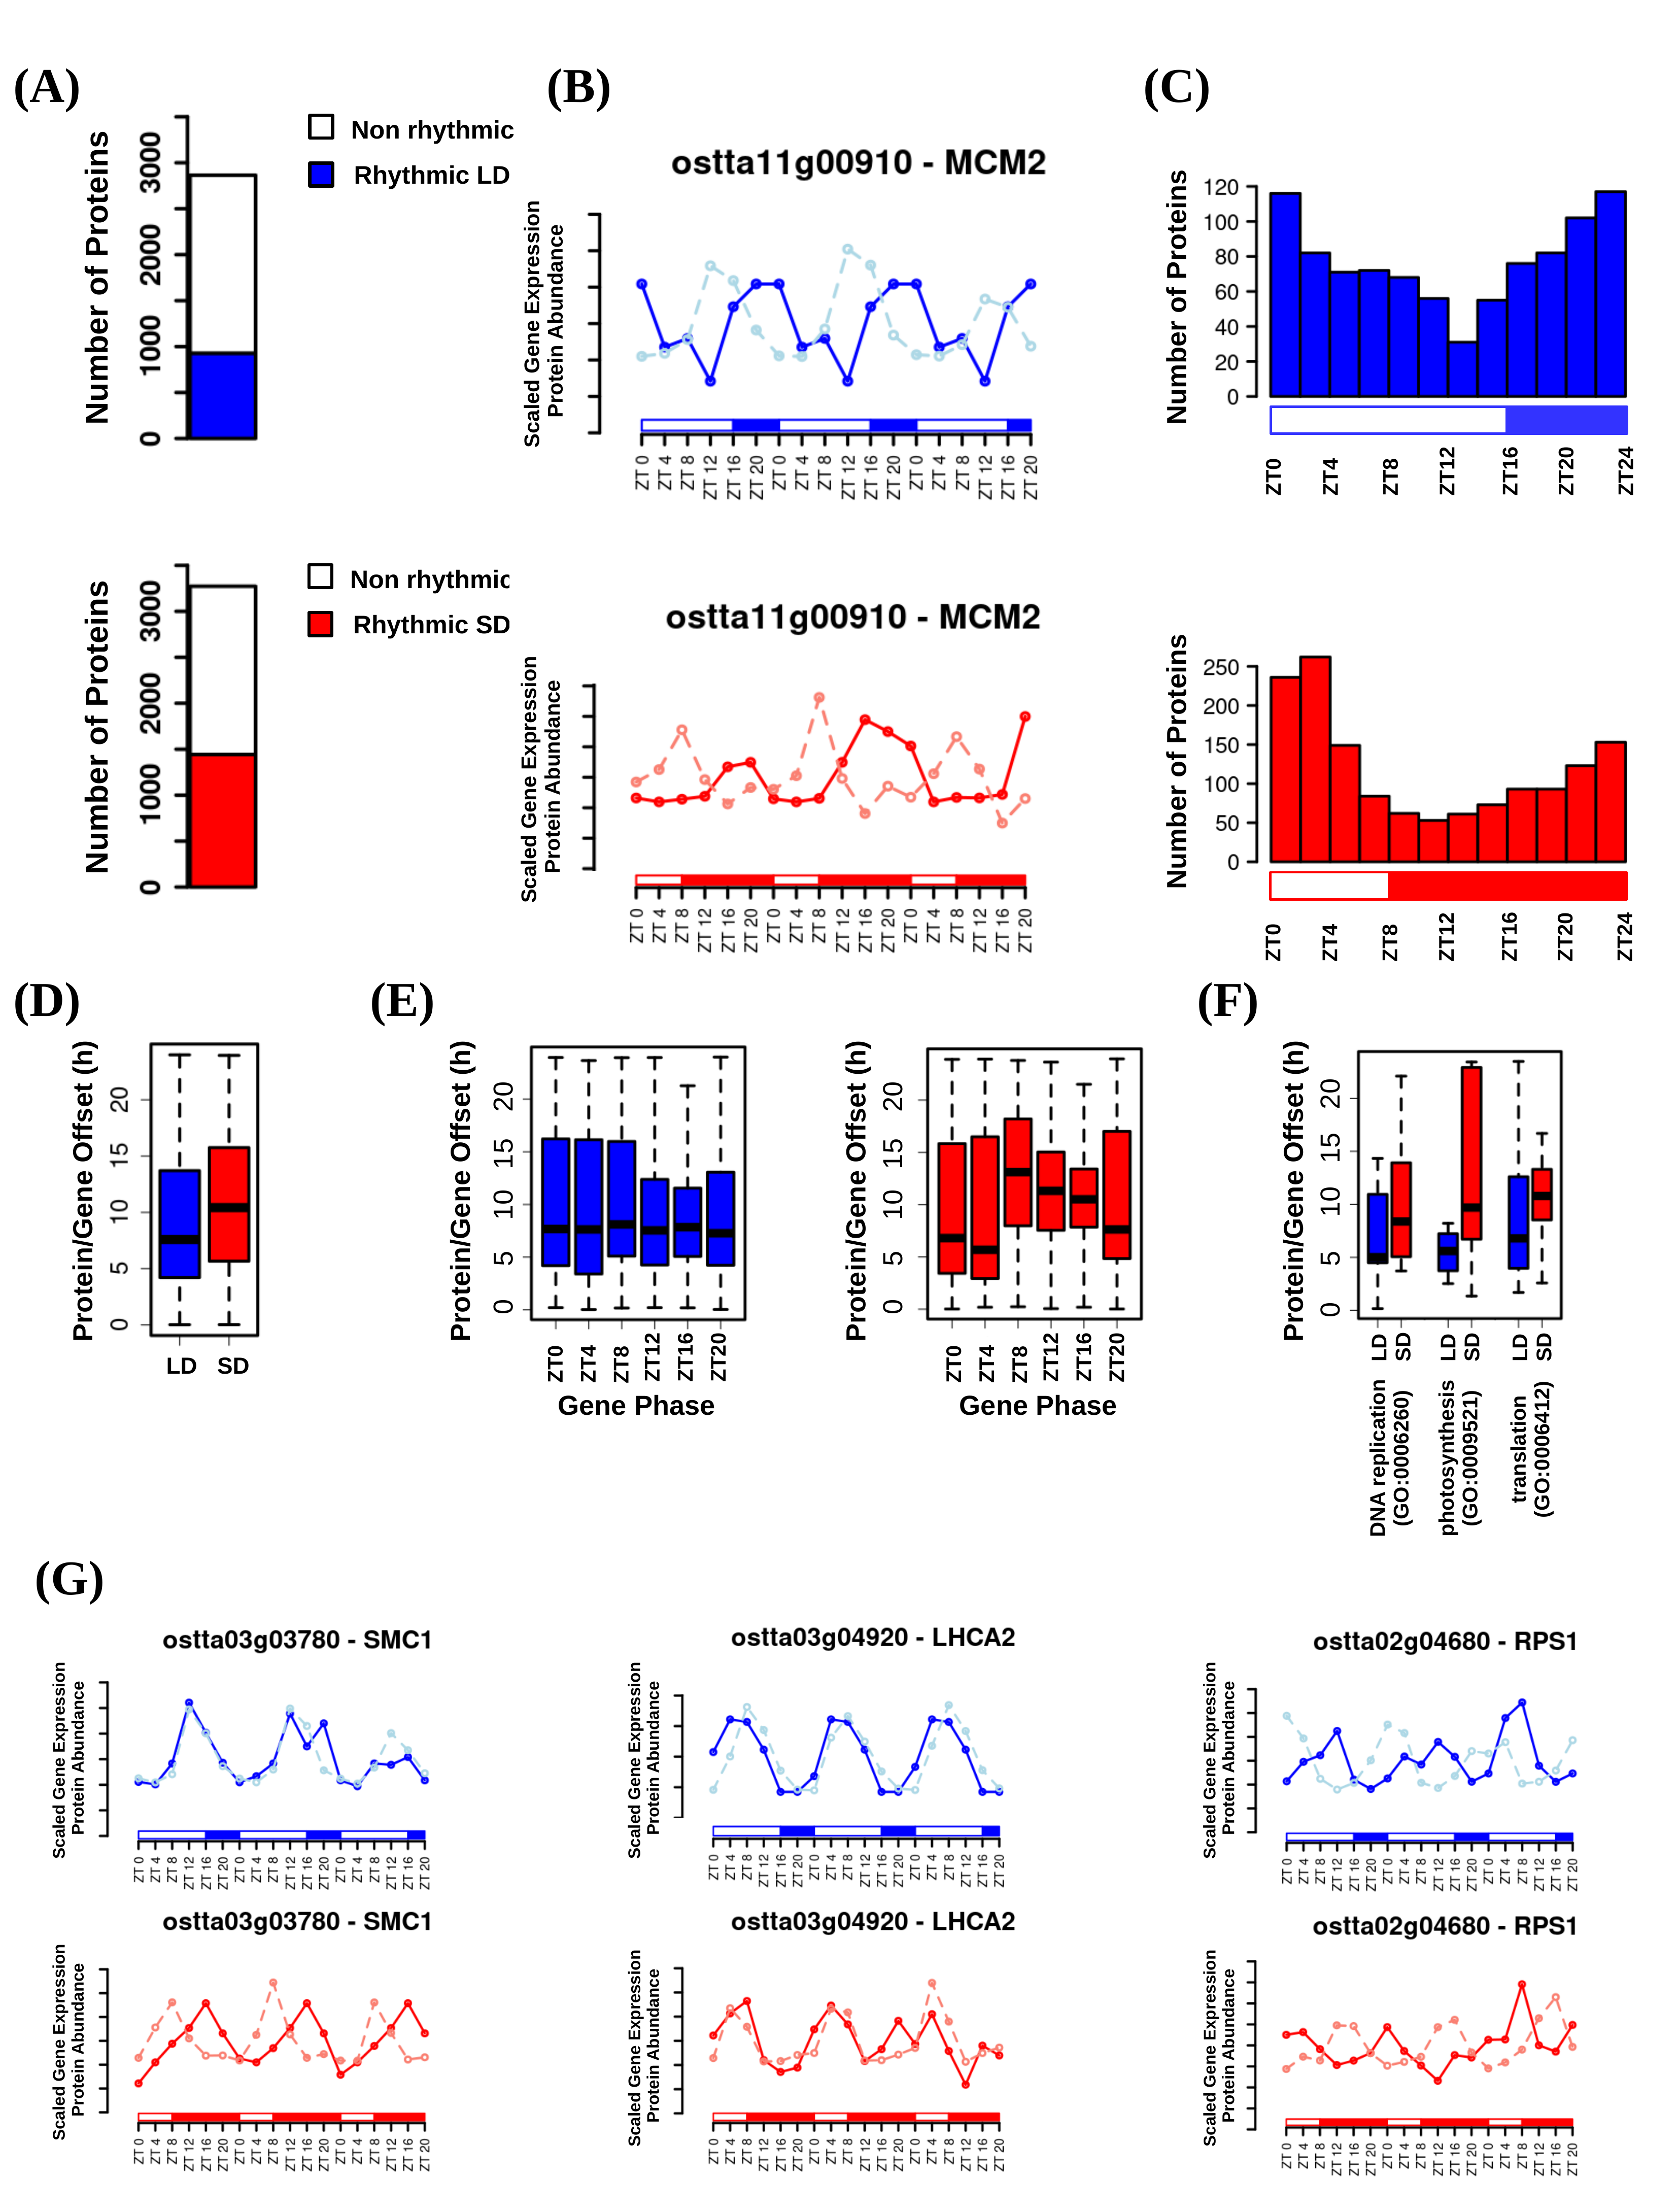

(A)
 (B)
 (C)
Non rhythmic
Rhythmic LD
Number of Proteins
Number of Proteins
Number of Proteins
Scaled Gene Expression
Protein Abundance
ZT16
ZT20
ZT24
ZT12
ZT0
ZT8
ZT4
Non rhythmic
Rhythmic SD
Number of Proteins
Number of Proteins
Number of Proteins
Scaled Gene Expression
Protein Abundance
ZT16
ZT20
ZT24
ZT12
ZT0
ZT8
ZT4
 (D)
 (E)
 (F)
20
20
20
15
15
15
Protein/Gene Offset (h)
Protein/Gene Offset (h)
Protein/Gene Offset (h)
Protein/Gene Offset (h)
10
10
10
5
5
5
0
0
0
SD
LD
LD
SD
LD
SD
ZT12
ZT16
ZT12
ZT20
ZT16
ZT20
ZT0
ZT0
ZT4
ZT4
ZT8
ZT8
LD
SD
Gene Phase
Gene Phase
translation
(GO:0006412)
photosynthesis(GO:0009521)
DNA replication
(GO:0006260)
 (G)
Scaled Gene Expression
Protein Abundance
Scaled Gene Expression
Protein Abundance
Scaled Gene Expression
Protein Abundance
Scaled Gene Expression
Protein Abundance
Scaled Gene Expression
Protein Abundance
Scaled Gene Expression
Protein Abundance